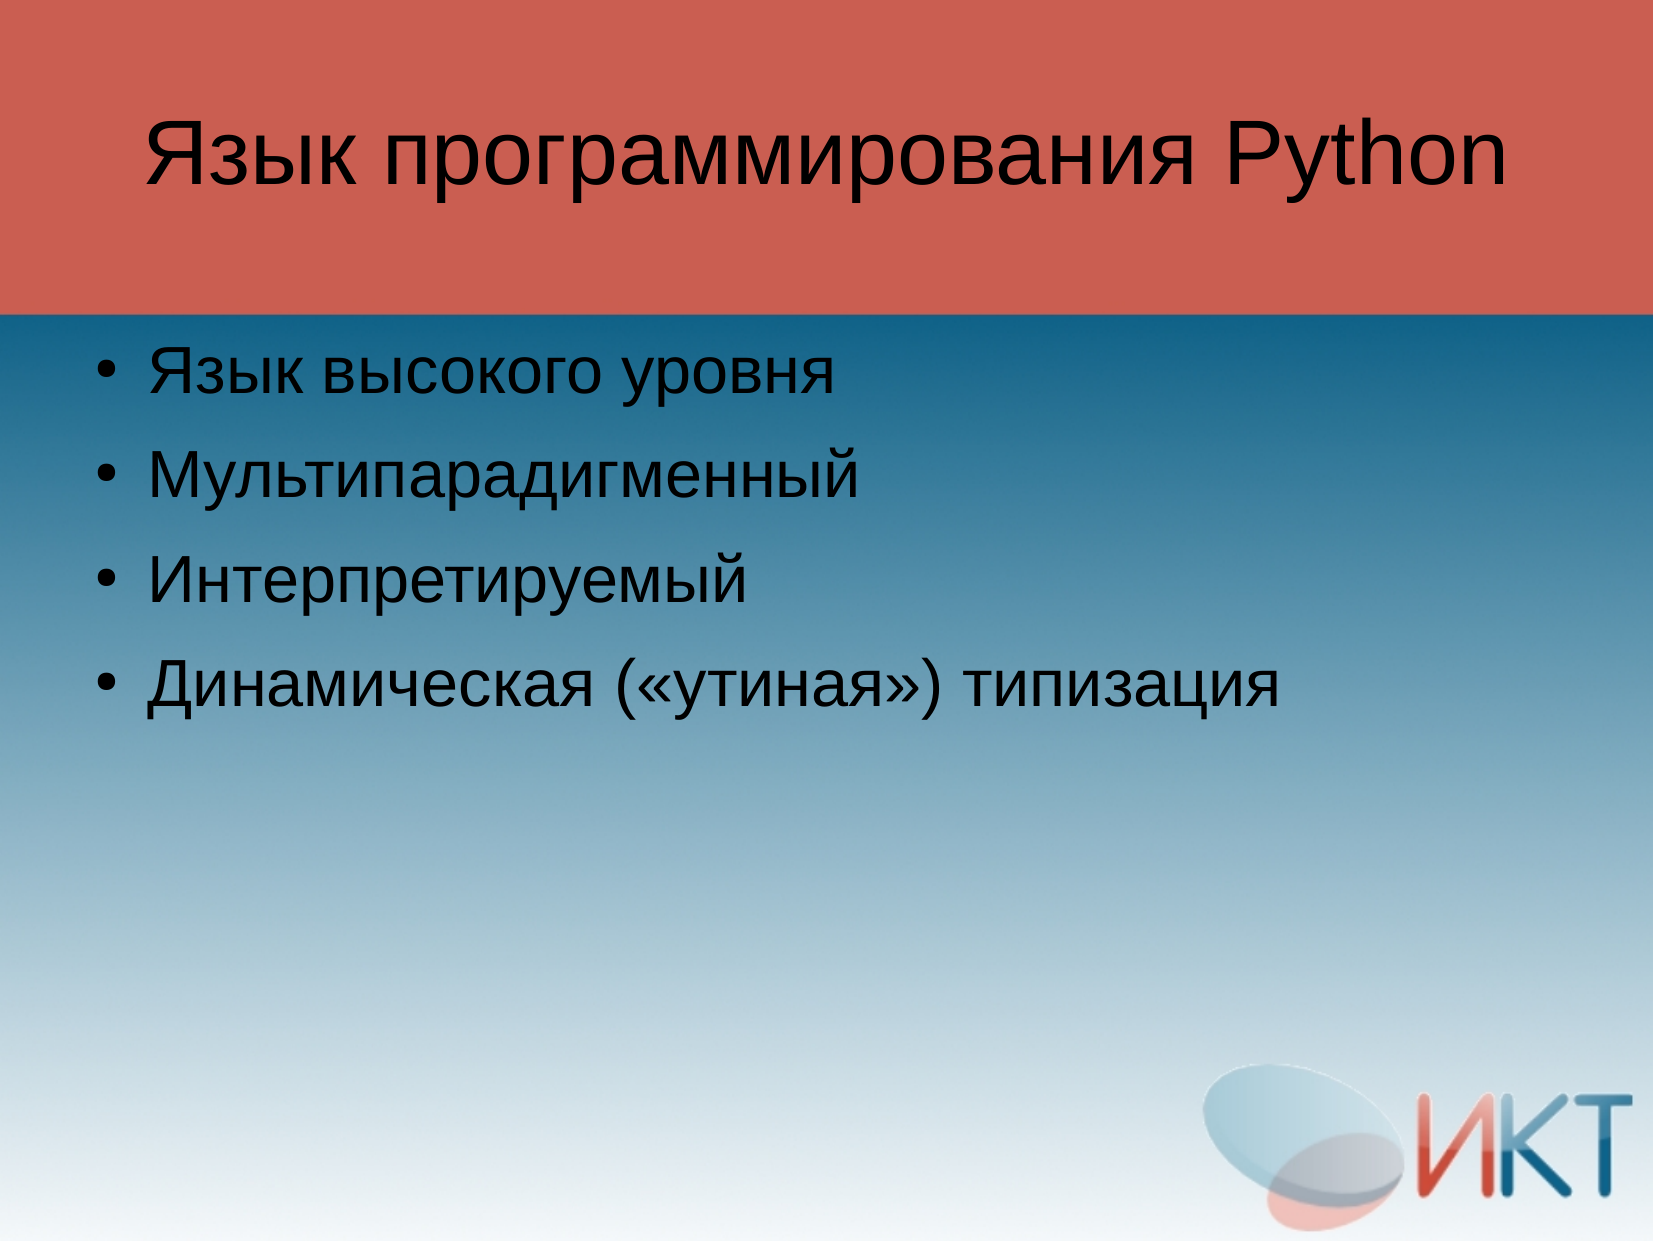

# Язык программирования Python
Язык высокого уровня
Мультипарадигменный
Интерпретируемый
Динамическая («утиная») типизация